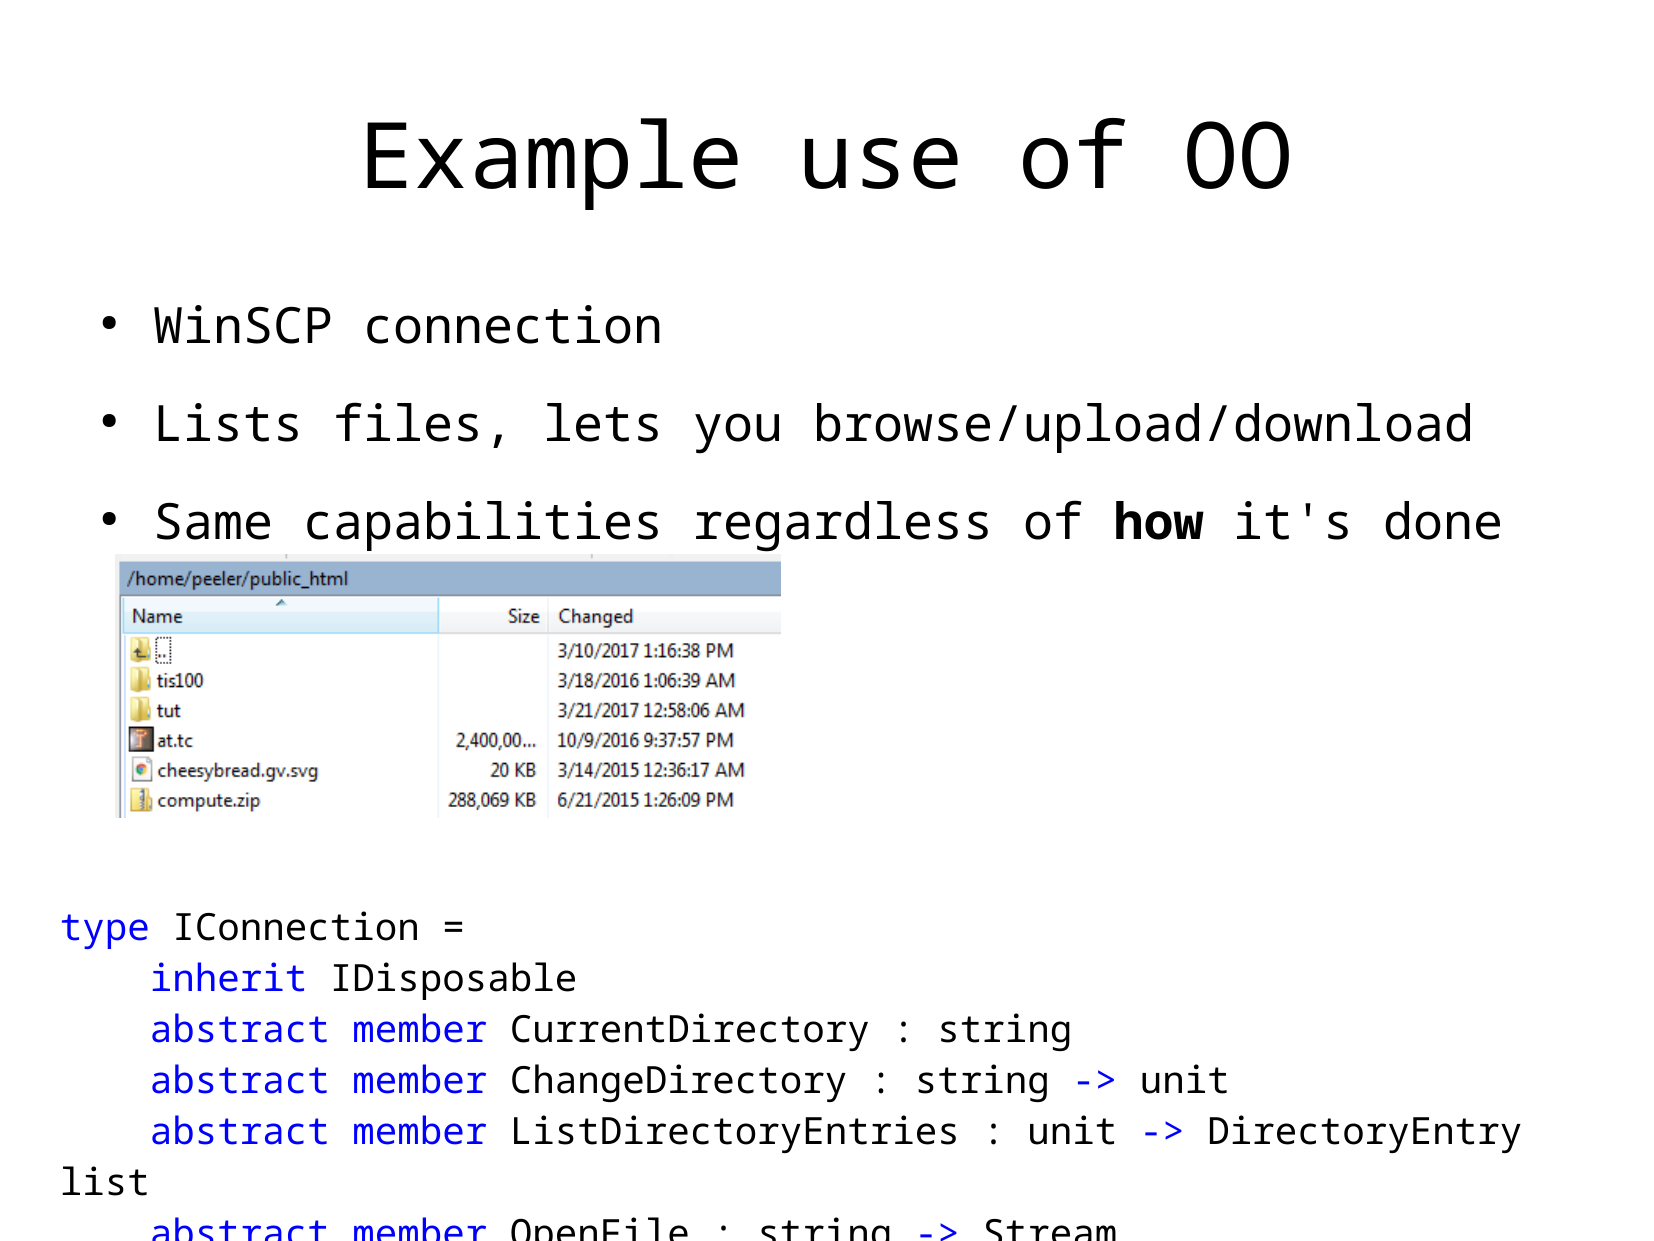

# Example use of OO
WinSCP connection
Lists files, lets you browse/upload/download
Same capabilities regardless of how it's done
type IConnection =
 inherit IDisposable
 abstract member CurrentDirectory : string
 abstract member ChangeDirectory : string -> unit
 abstract member ListDirectoryEntries : unit -> DirectoryEntry list
 abstract member OpenFile : string -> Stream